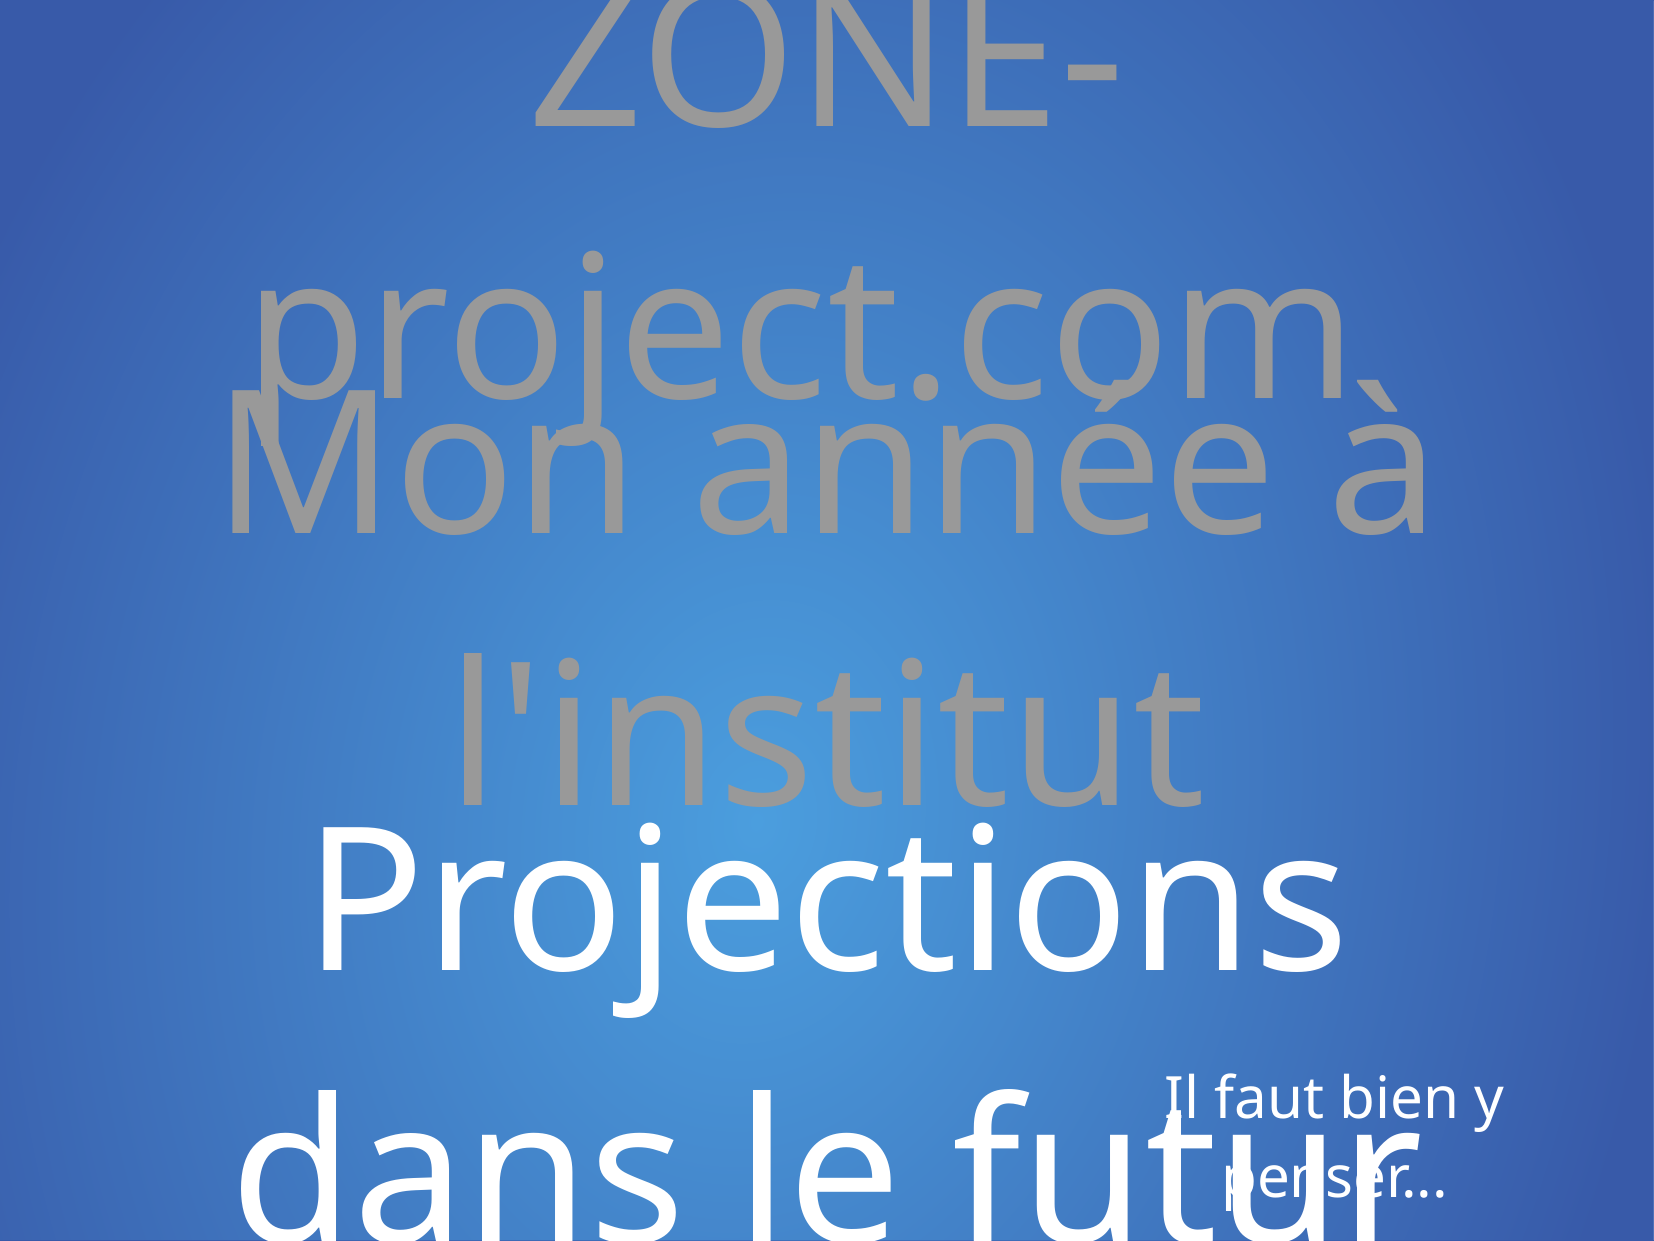

ZONE-project.com
# Mon année à l'institut
Projections dans le futur
Il faut bien y penser...